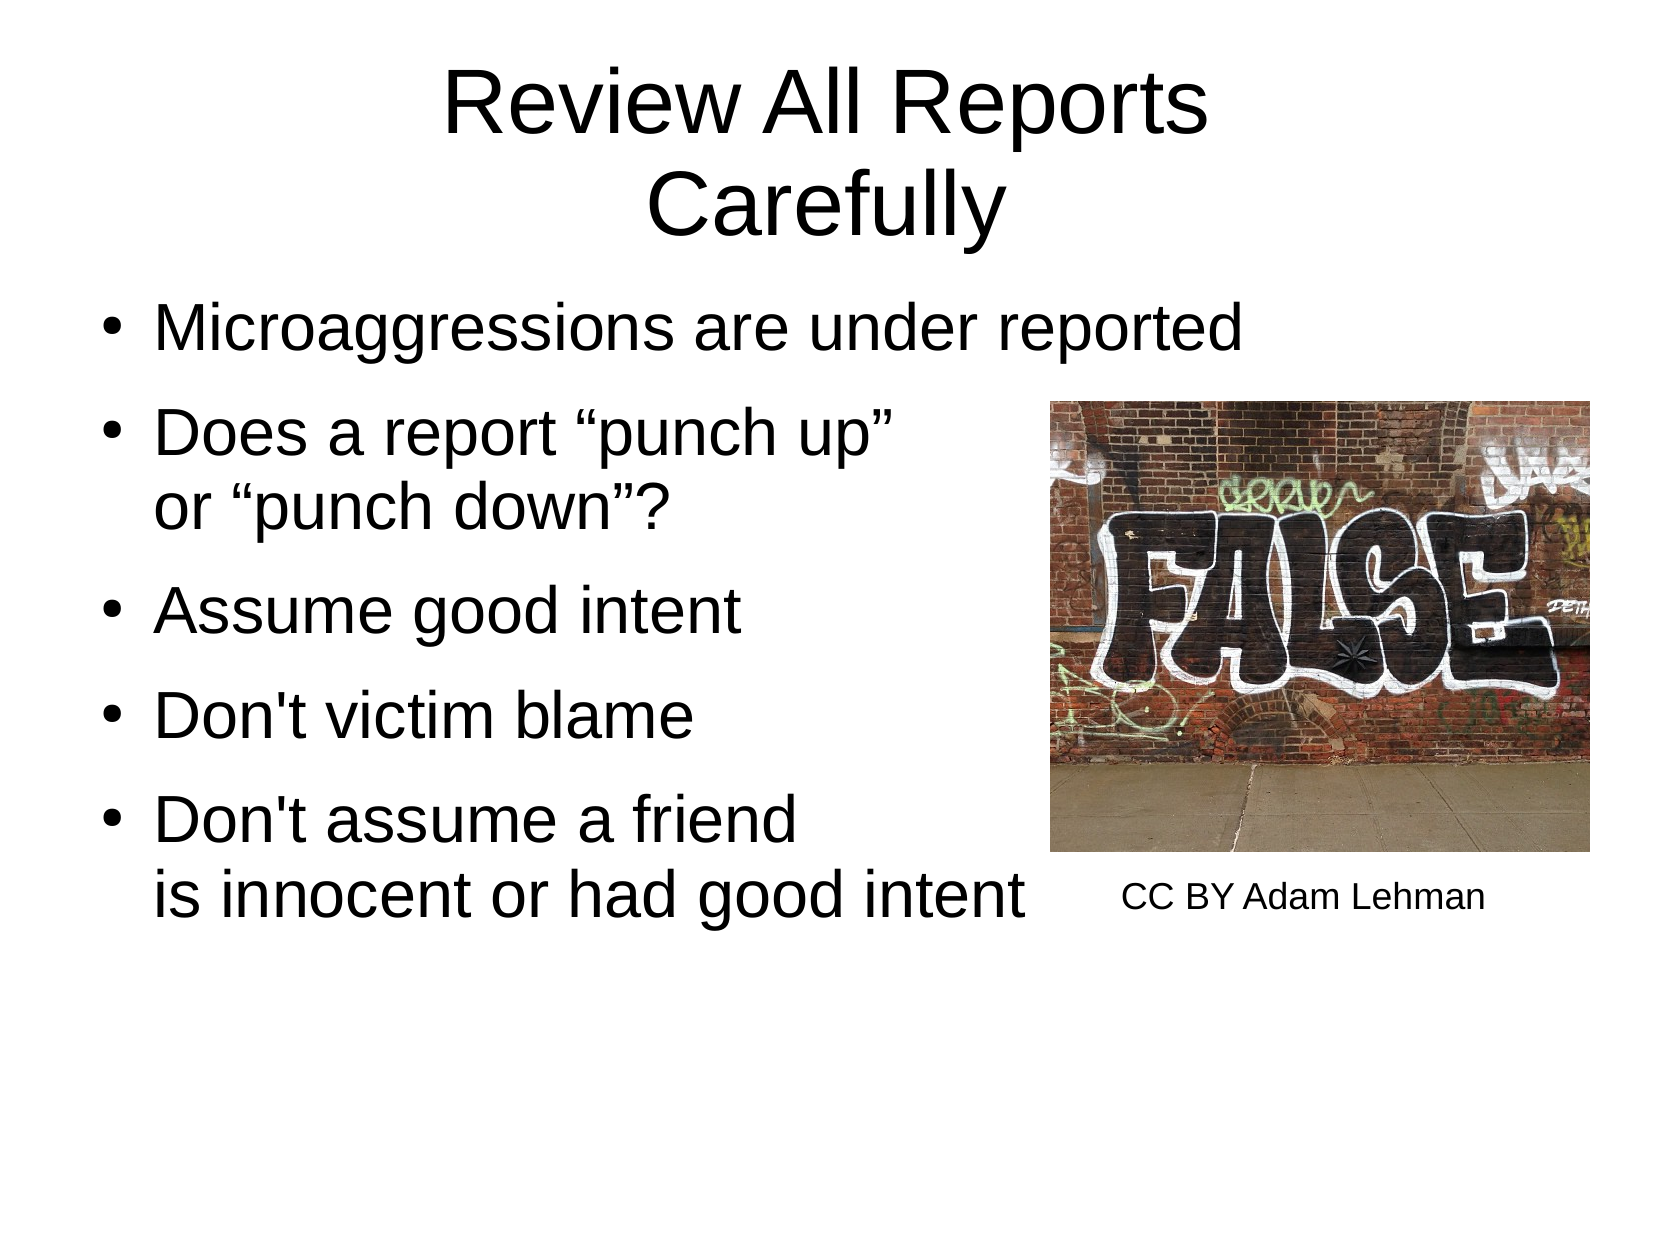

# Review All Reports Carefully
Microaggressions are under reported
Does a report “punch up”
or “punch down”?
Assume good intent
Don't victim blame
Don't assume a friend
is innocent or had good intent
CC BY Adam Lehman